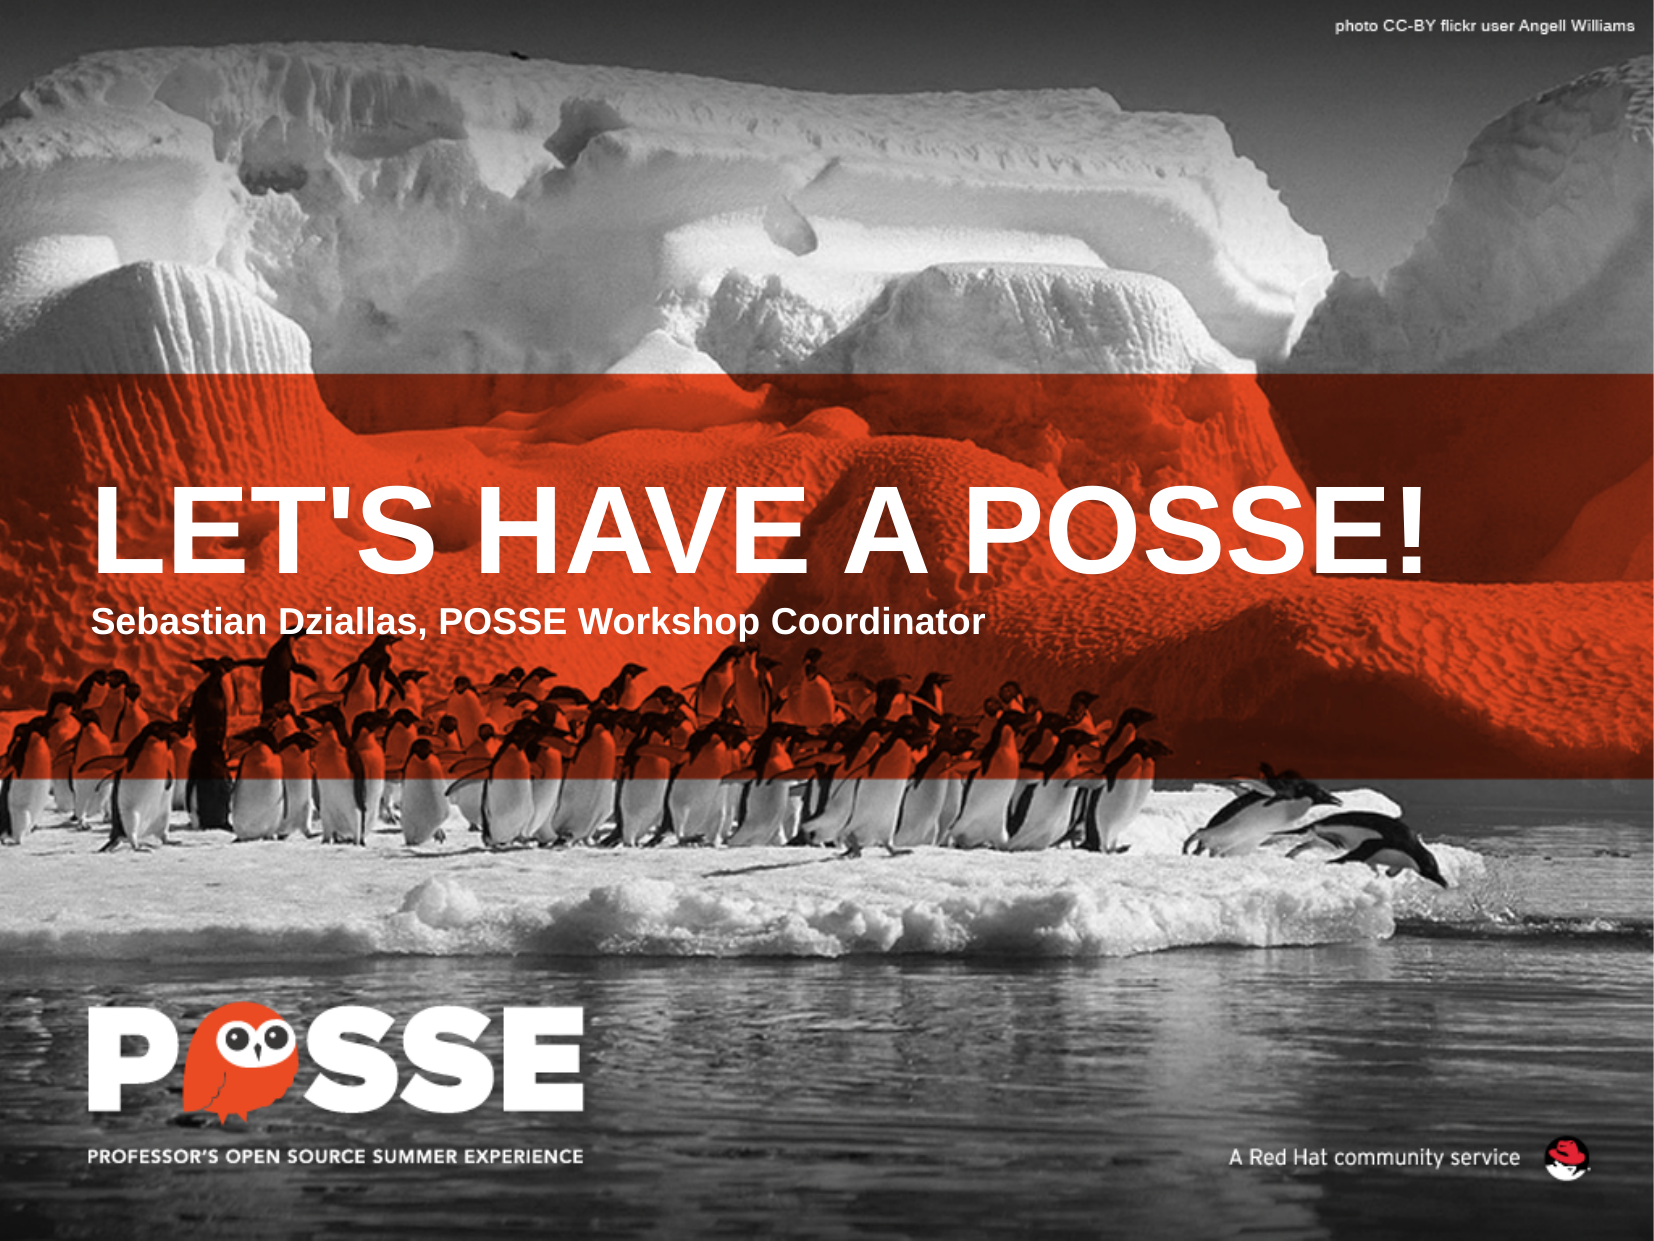

LET'S HAVE A POSSE!
Sebastian Dziallas, POSSE Workshop Coordinator